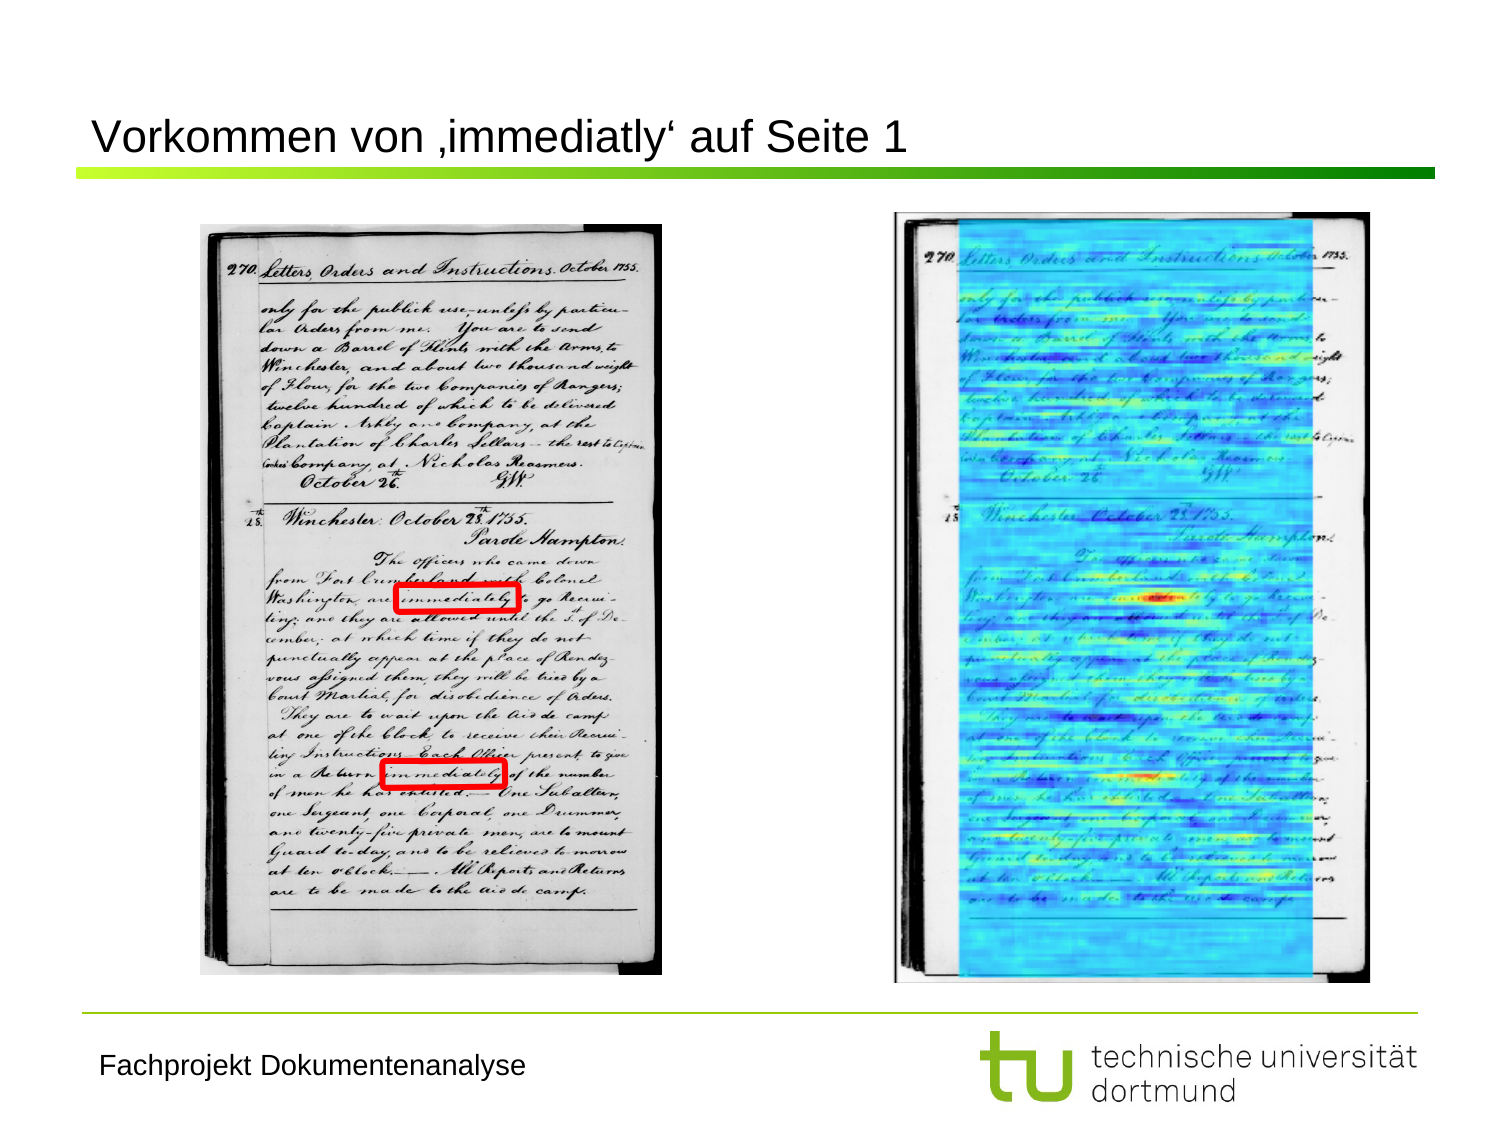

# Vorkommen von ‚immediatly‘ auf Seite 1